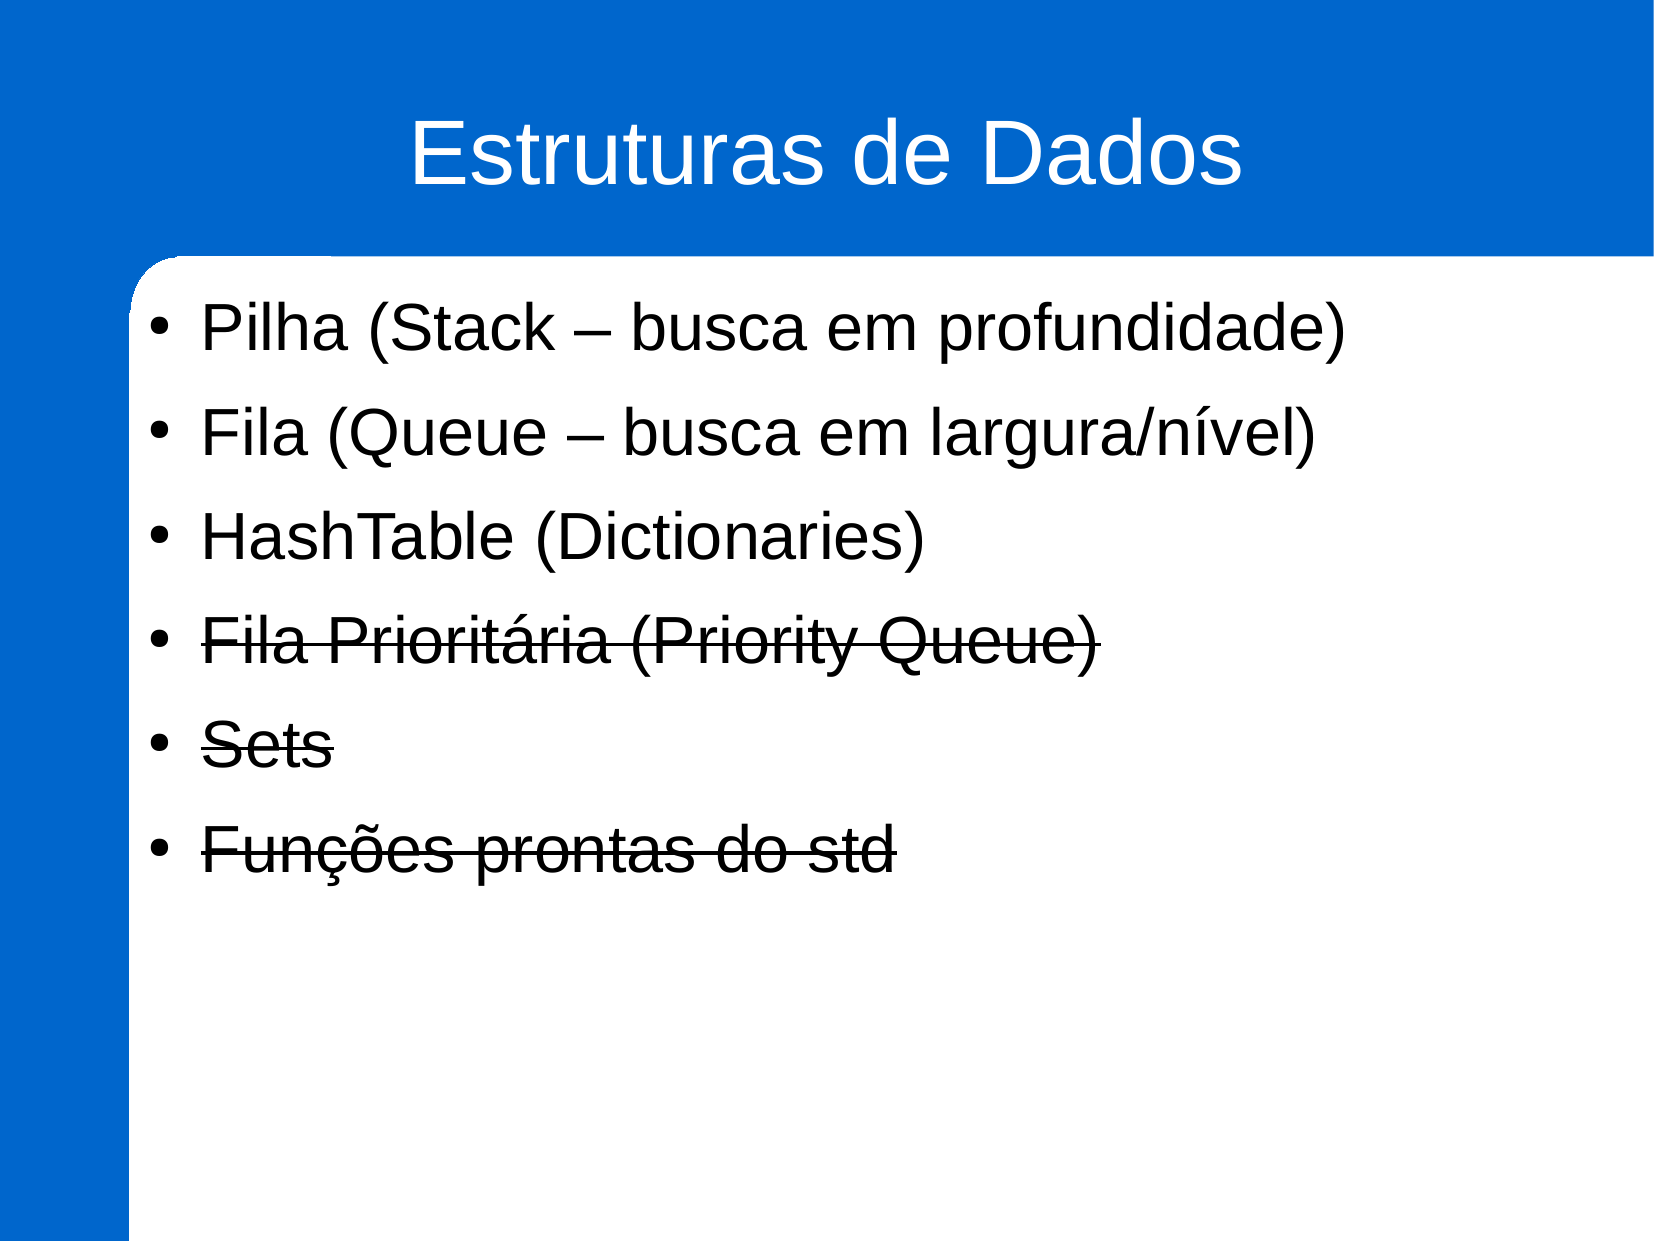

# Estruturas de Dados
Pilha (Stack – busca em profundidade)
Fila (Queue – busca em largura/nível)
HashTable (Dictionaries)
Fila Prioritária (Priority Queue)
Sets
Funções prontas do std